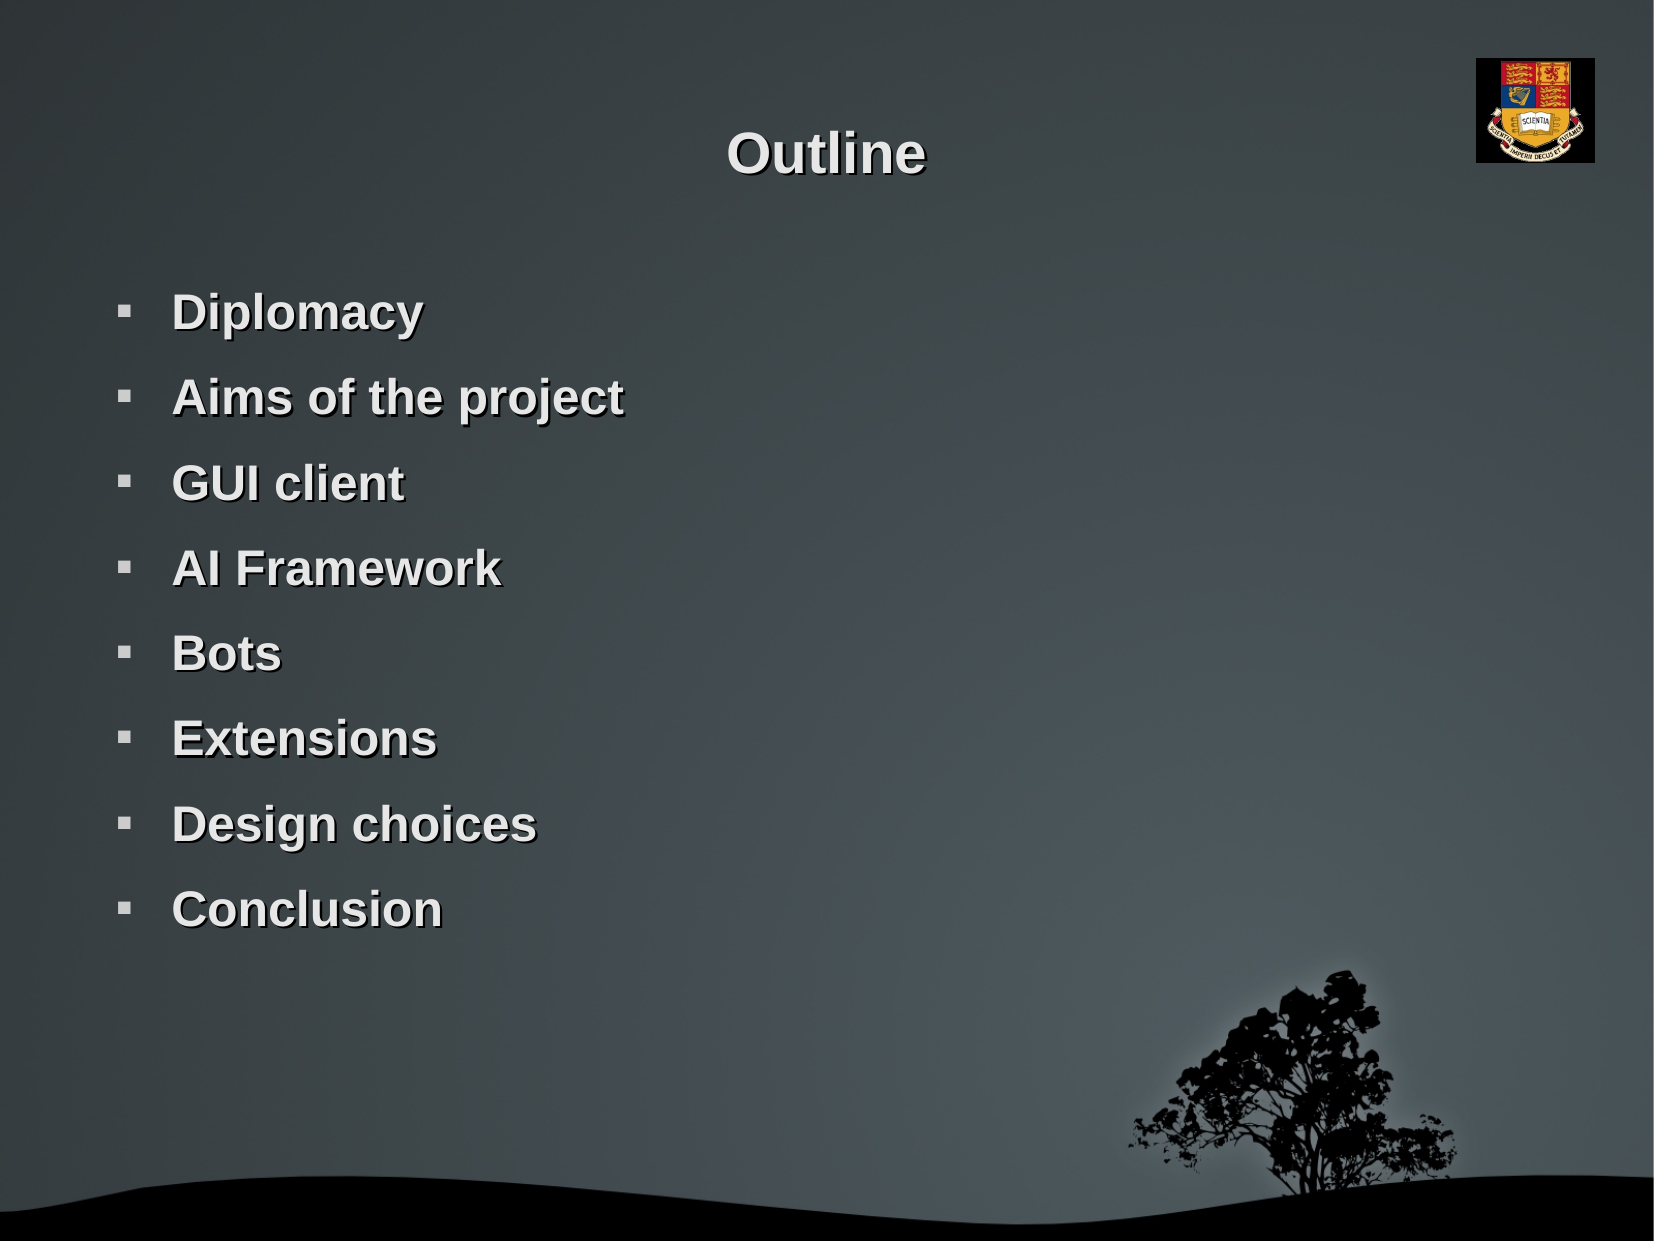

# Outline
Diplomacy
Aims of the project
GUI client
AI Framework
Bots
Extensions
Design choices
Conclusion